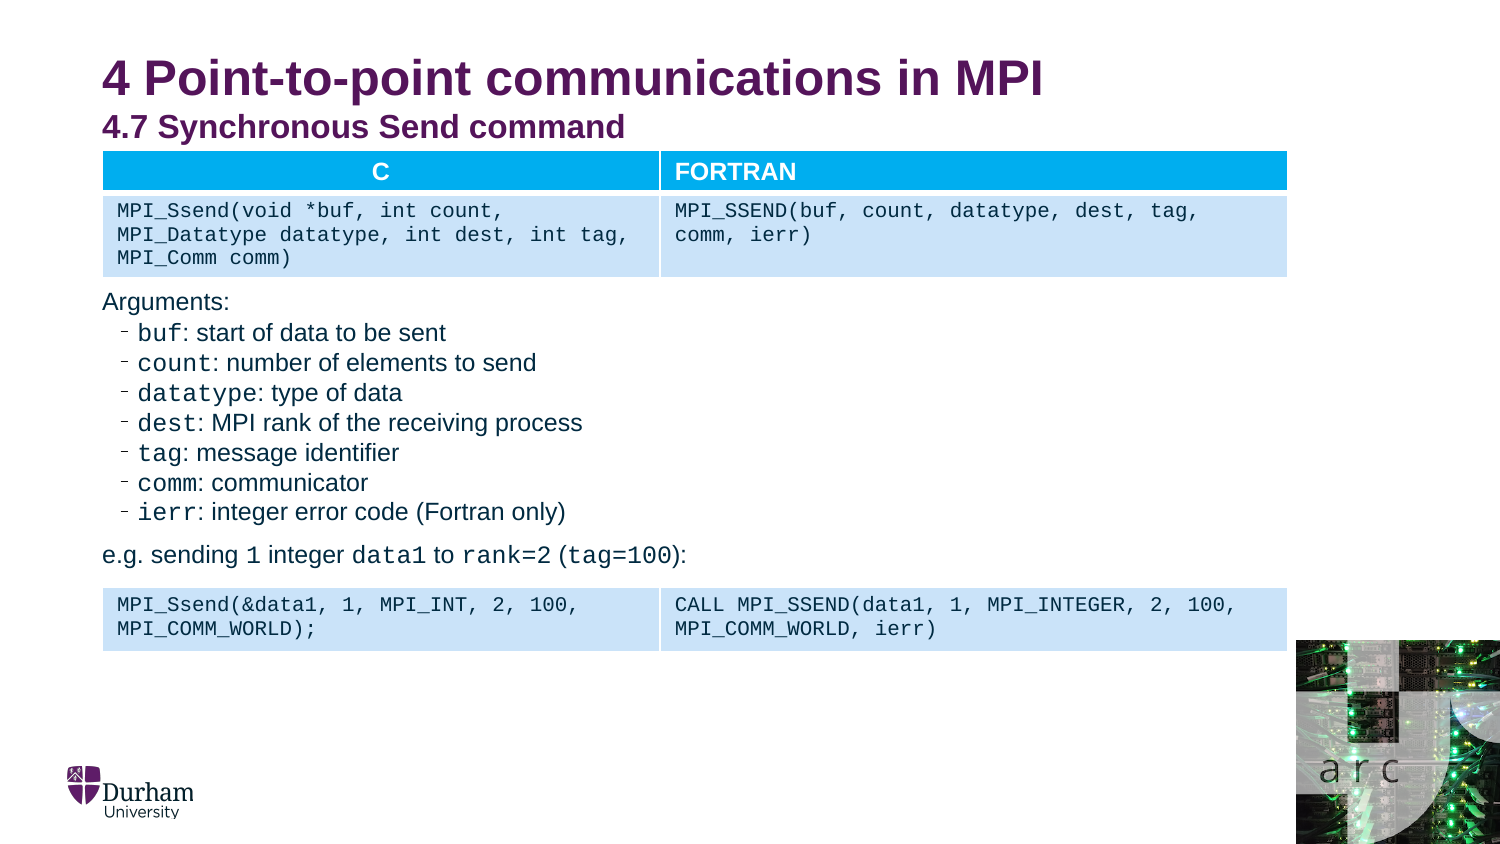

# 4 Point-to-point communications in MPI 4.7 Synchronous Send command
| C | FORTRAN |
| --- | --- |
| MPI\_Ssend(void \*buf, int count, MPI\_Datatype datatype, int dest, int tag, MPI\_Comm comm) | MPI\_SSEND(buf, count, datatype, dest, tag, comm, ierr) |
Arguments:
buf: start of data to be sent
count: number of elements to send
datatype: type of data
dest: MPI rank of the receiving process
tag: message identifier
comm: communicator
ierr: integer error code (Fortran only)
e.g. sending 1 integer data1 to rank=2 (tag=100):
| MPI\_Ssend(&data1, 1, MPI\_INT, 2, 100, MPI\_COMM\_WORLD); | CALL MPI\_SSEND(data1, 1, MPI\_INTEGER, 2, 100, MPI\_COMM\_WORLD, ierr) |
| --- | --- |